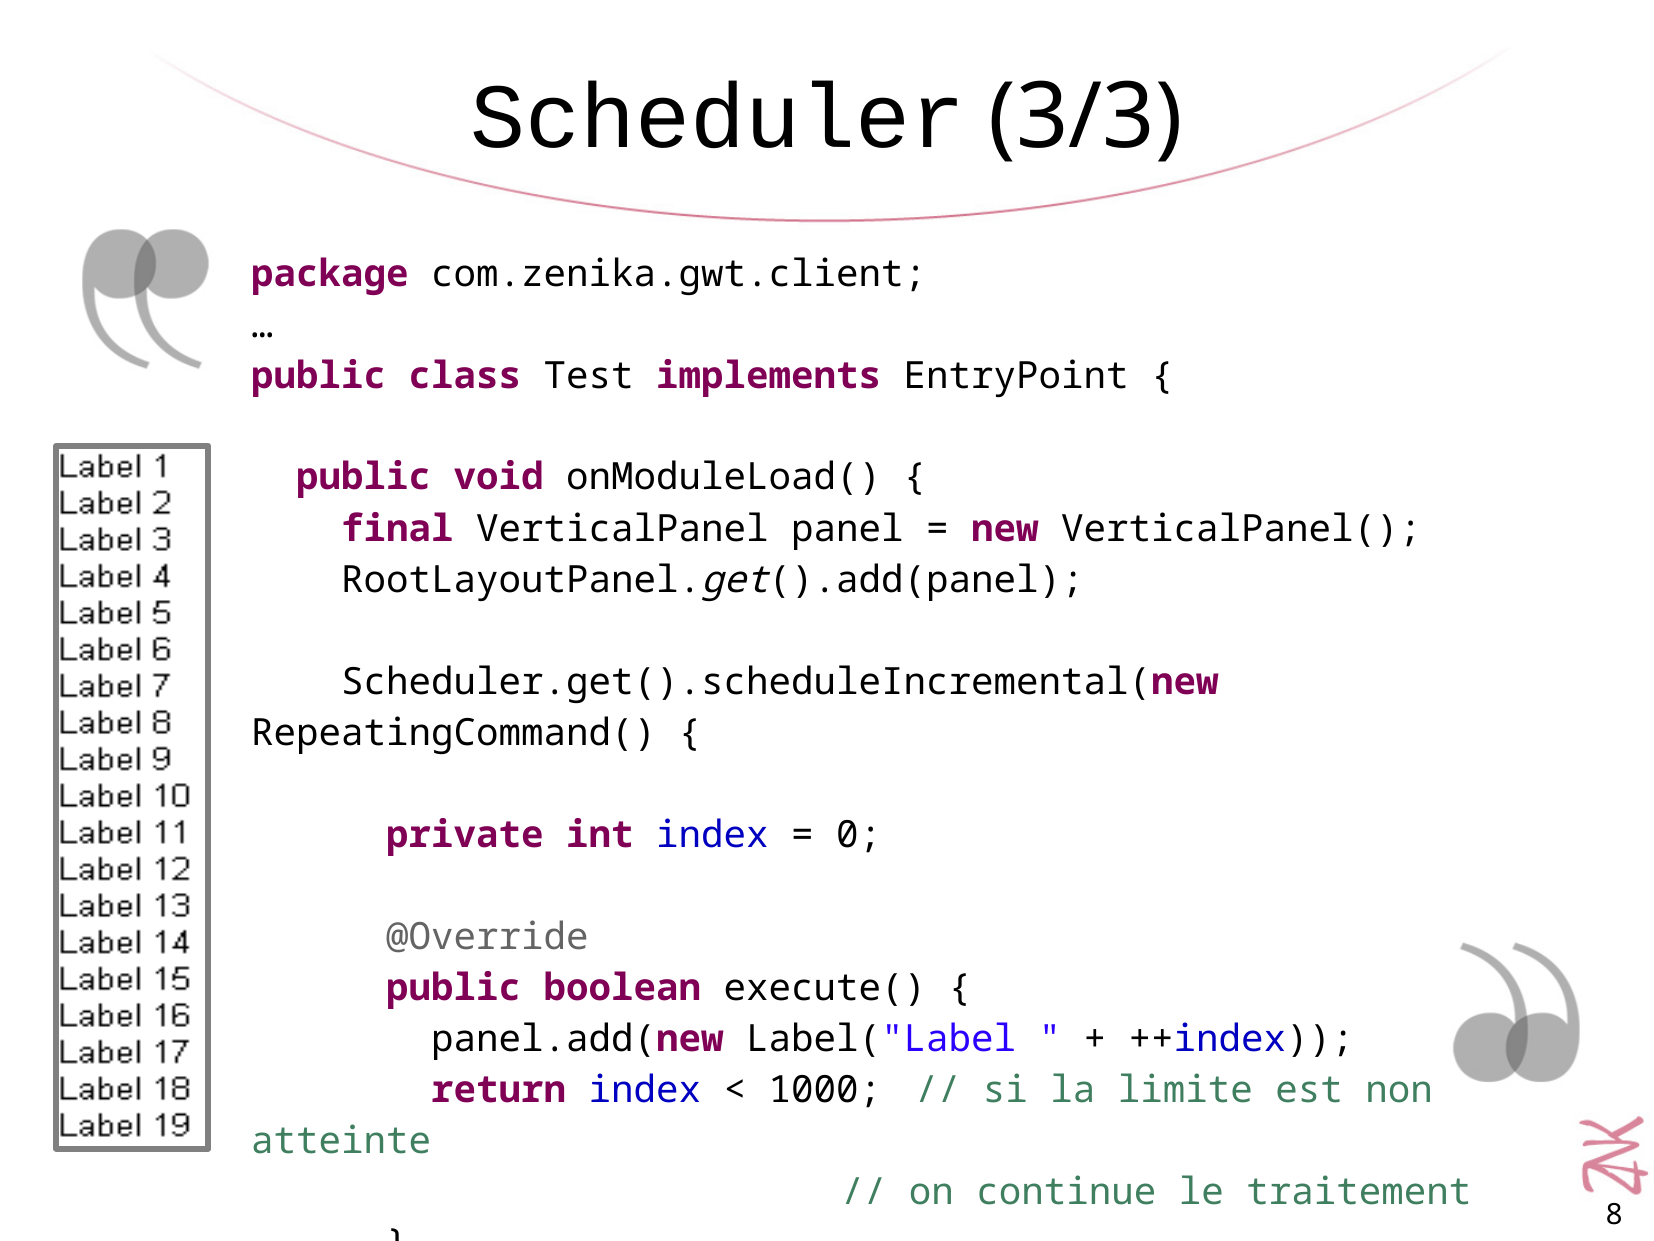

# Scheduler (3/3)
package com.zenika.gwt.client;
…
public class Test implements EntryPoint {
 public void onModuleLoad() {
 final VerticalPanel panel = new VerticalPanel();
 RootLayoutPanel.get().add(panel);
 Scheduler.get().scheduleIncremental(new RepeatingCommand() {
 private int index = 0;
 @Override
 public boolean execute() {
 panel.add(new Label("Label " + ++index));
 return index < 1000;	// si la limite est non atteinte
 				// on continue le traitement
 }
 });
 }
}
8